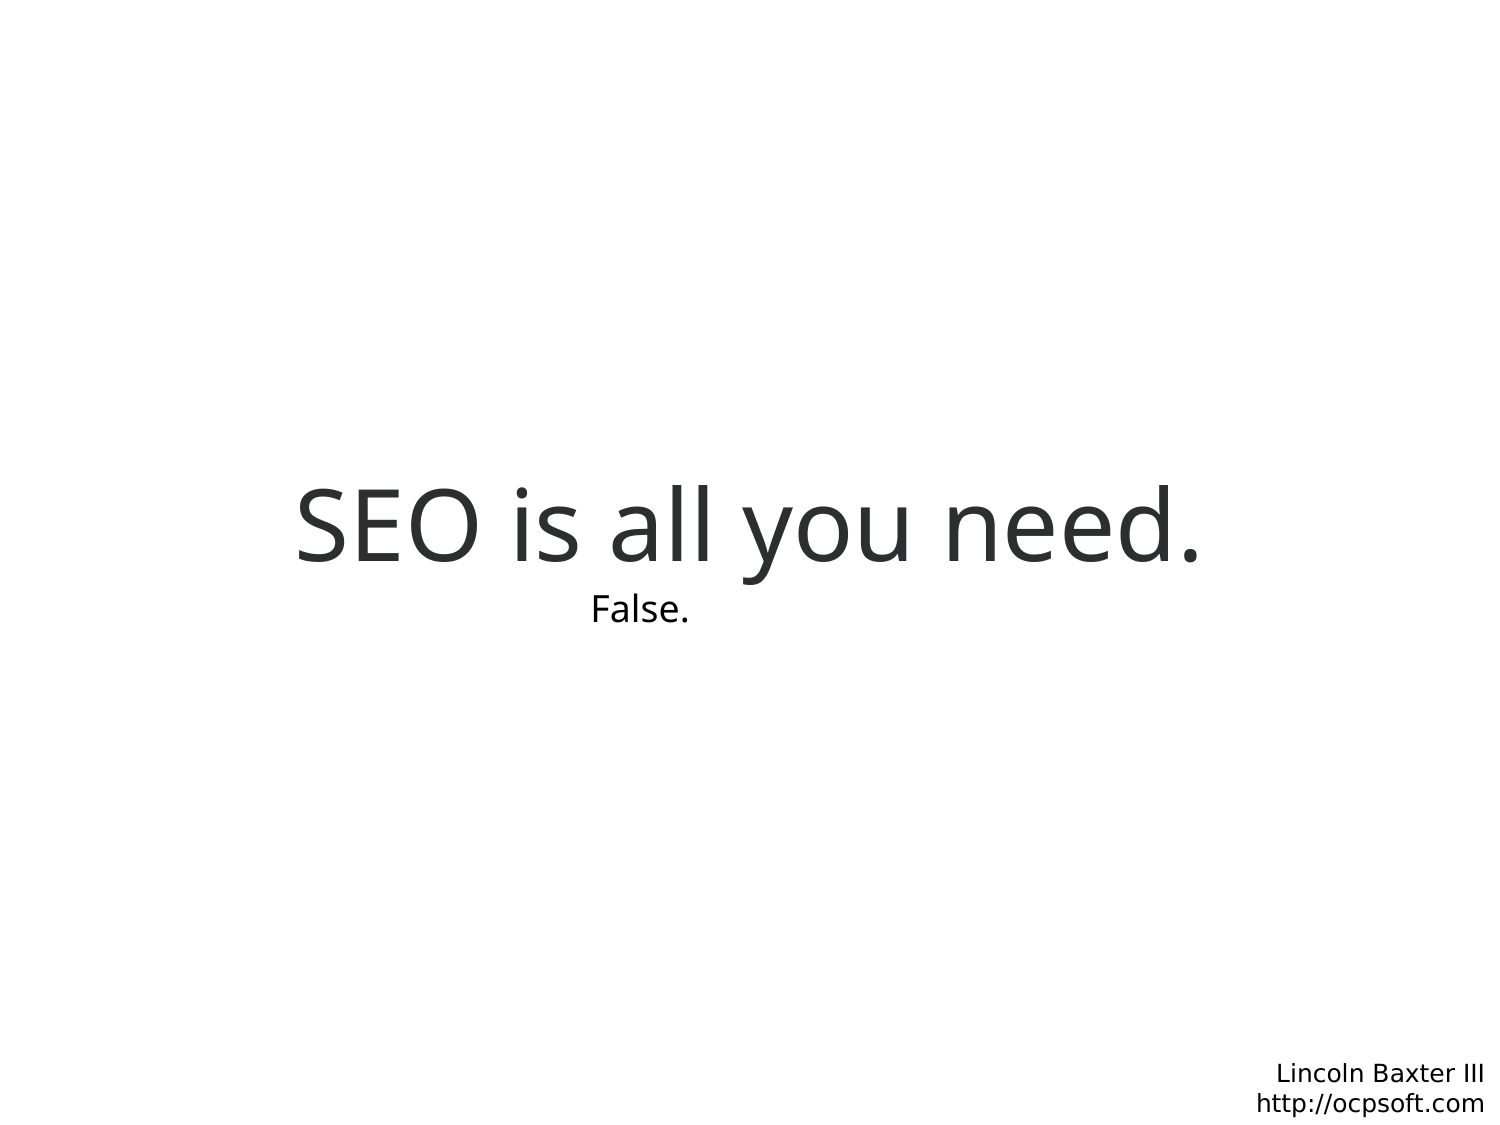

# SEO is all you need.
False.